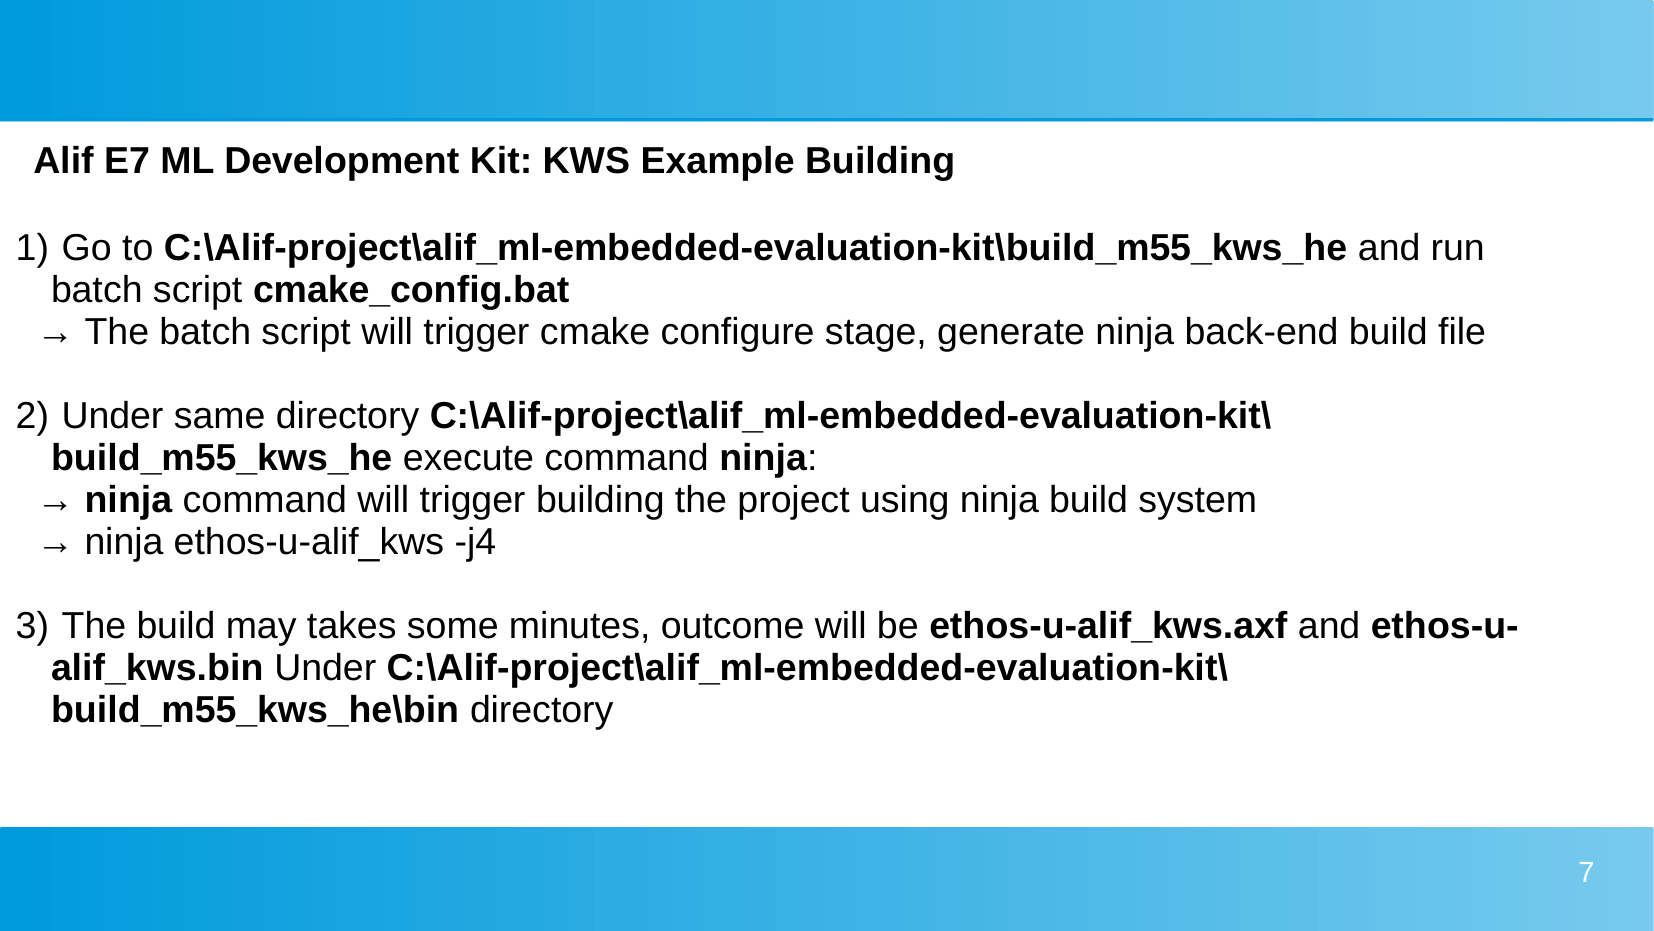

Alif E7 ML Development Kit: KWS Example Building
 Go to C:\Alif-project\alif_ml-embedded-evaluation-kit\build_m55_kws_he and run batch script cmake_config.bat
 → The batch script will trigger cmake configure stage, generate ninja back-end build file
 Under same directory C:\Alif-project\alif_ml-embedded-evaluation-kit\build_m55_kws_he execute command ninja:
 → ninja command will trigger building the project using ninja build system
 → ninja ethos-u-alif_kws -j4
 The build may takes some minutes, outcome will be ethos-u-alif_kws.axf and ethos-u-alif_kws.bin Under C:\Alif-project\alif_ml-embedded-evaluation-kit\build_m55_kws_he\bin directory
7